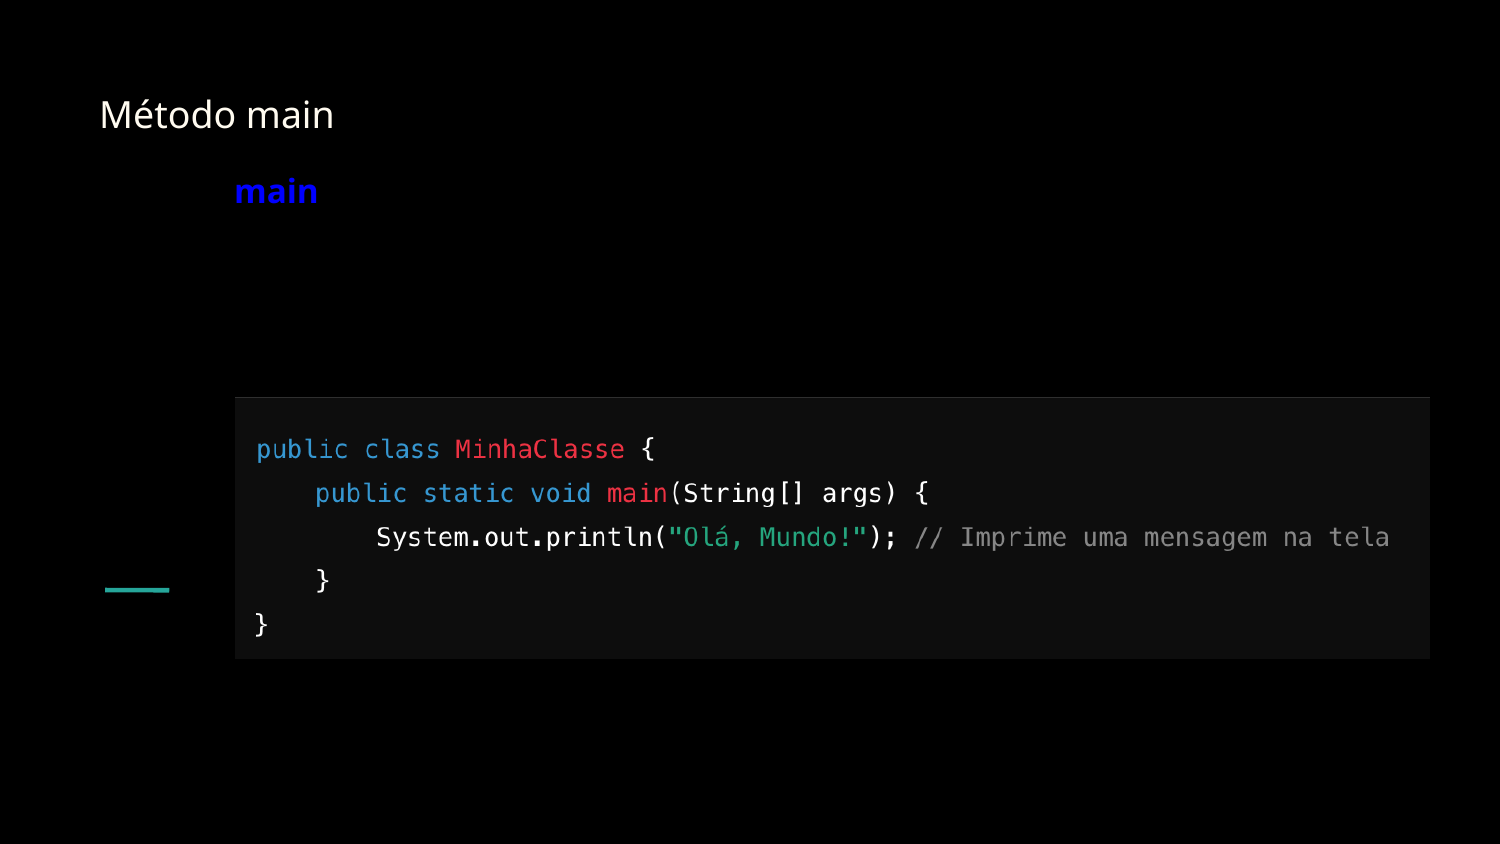

# Método main
Método main
O método main é o ponto de entrada para qualquer aplicação Java.
 É onde o programa começa a ser executado